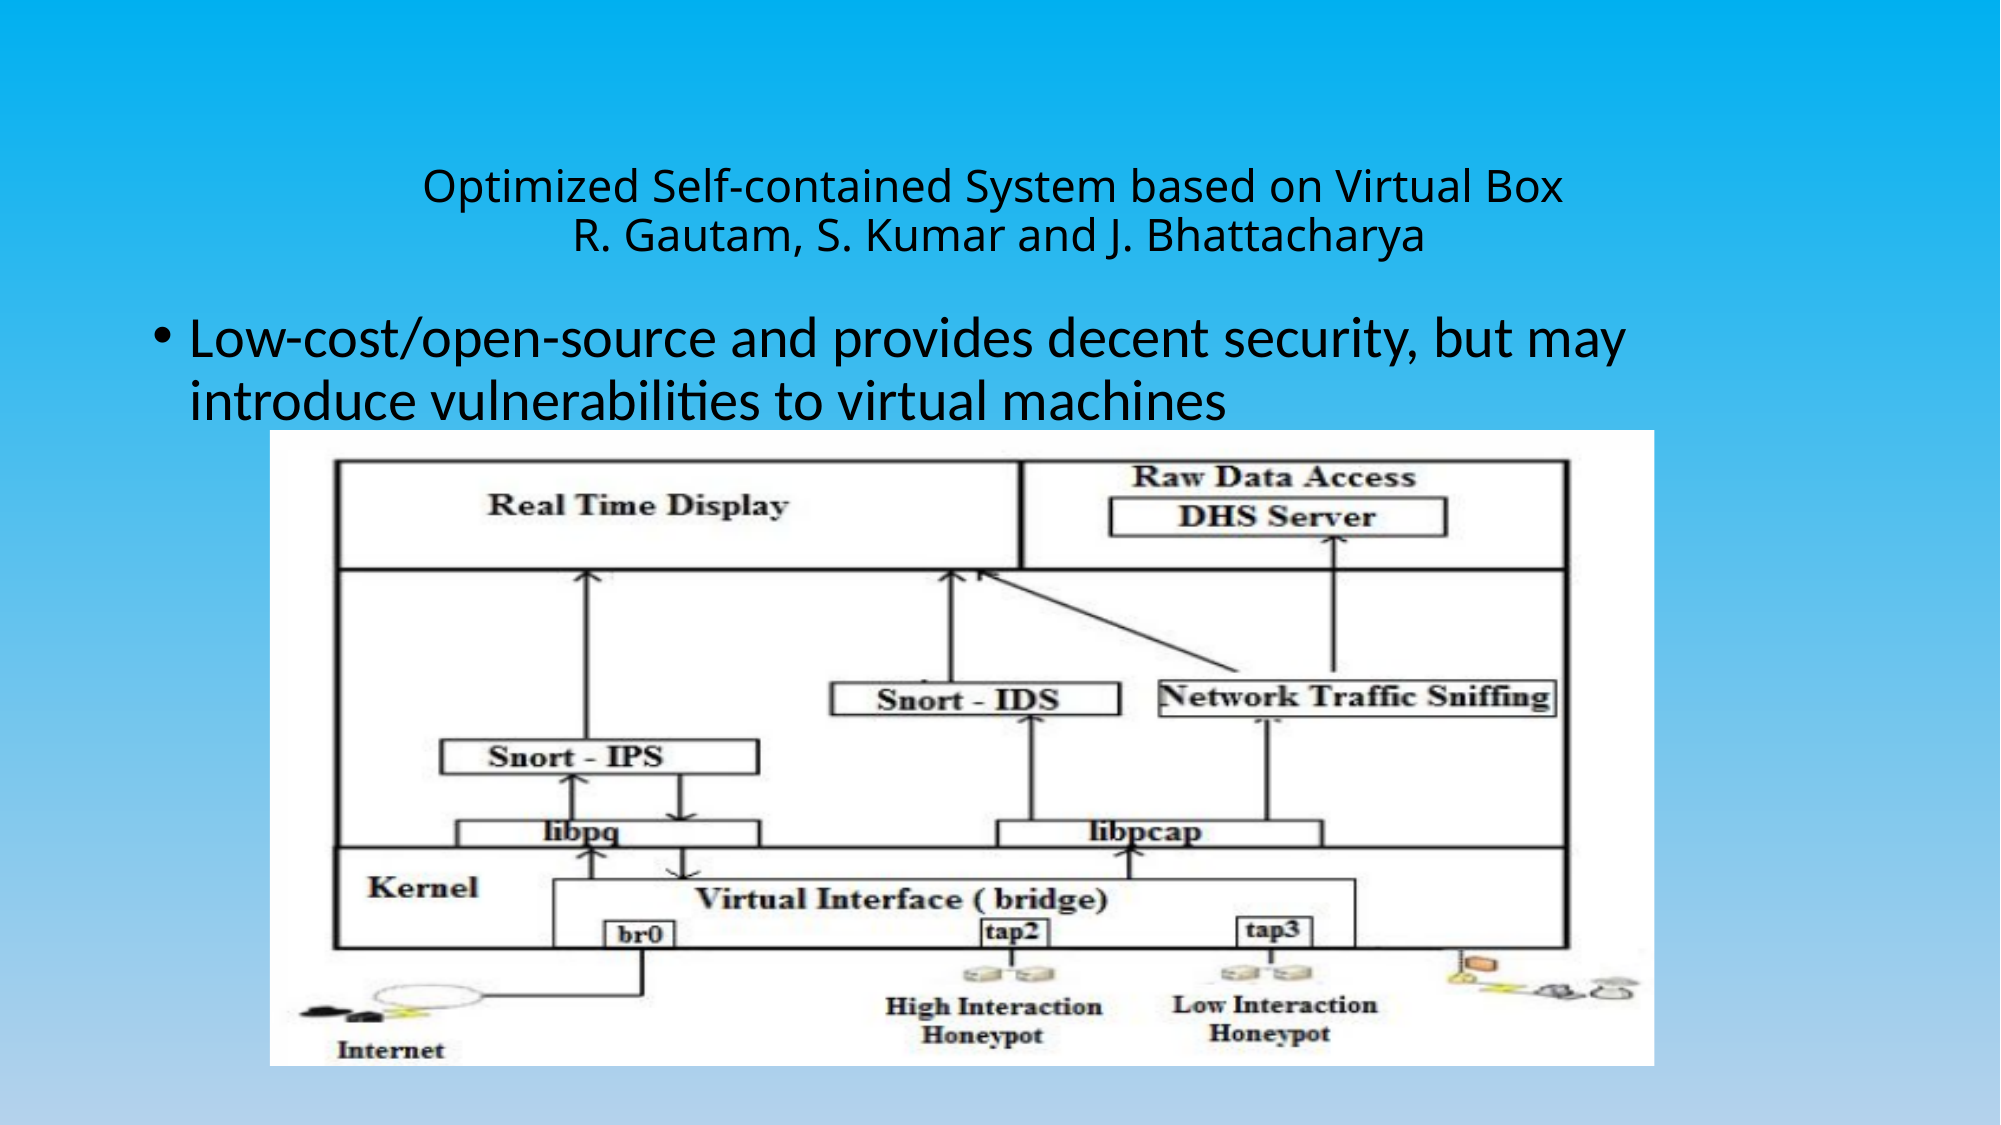

# Optimized Self-contained System based on Virtual Box R. Gautam, S. Kumar and J. Bhattacharya
Low-cost/open-source and provides decent security, but may introduce vulnerabilities to virtual machines